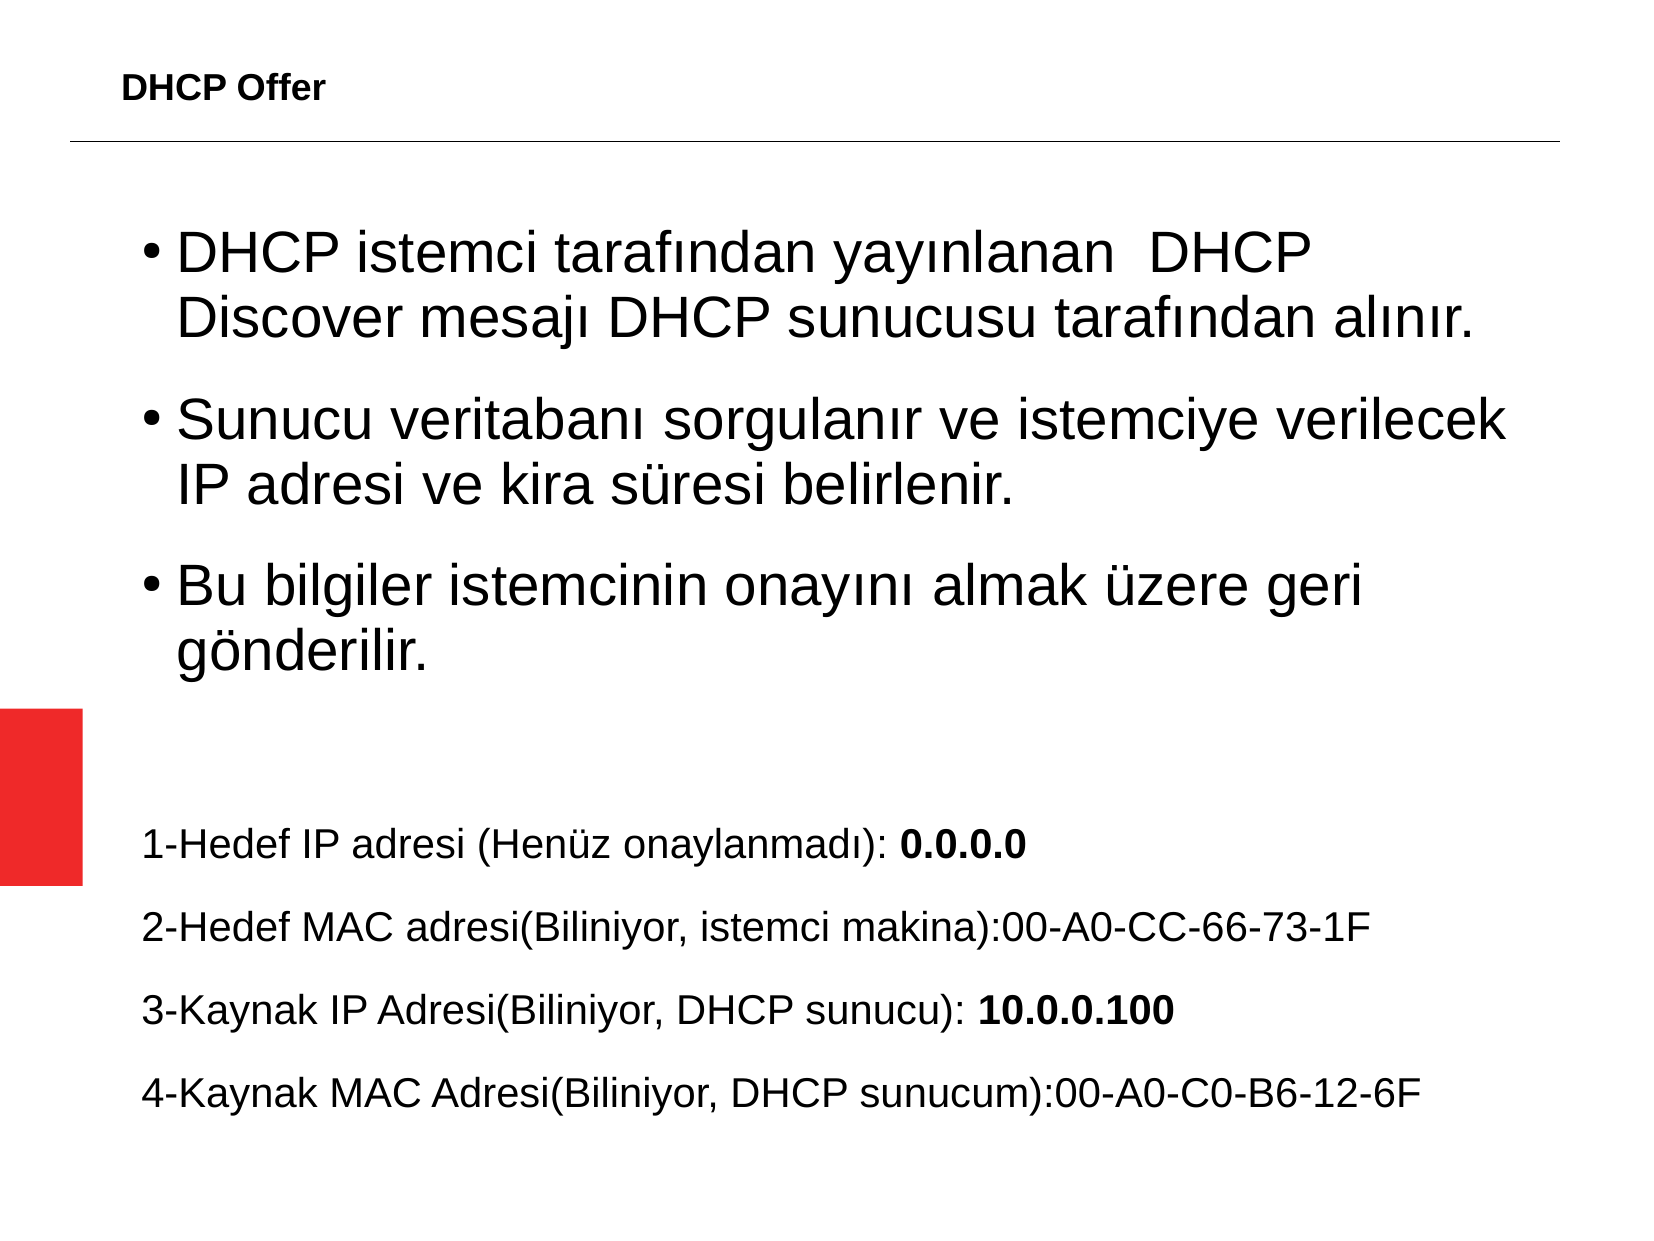

DHCP Offer
DHCP istemci tarafından yayınlanan DHCP Discover mesajı DHCP sunucusu tarafından alınır.
Sunucu veritabanı sorgulanır ve istemciye verilecek IP adresi ve kira süresi belirlenir.
Bu bilgiler istemcinin onayını almak üzere geri gönderilir.
1-Hedef IP adresi (Henüz onaylanmadı): 0.0.0.0
2-Hedef MAC adresi(Biliniyor, istemci makina):00-A0-CC-66-73-1F
3-Kaynak IP Adresi(Biliniyor, DHCP sunucu): 10.0.0.100
4-Kaynak MAC Adresi(Biliniyor, DHCP sunucum):00-A0-C0-B6-12-6F